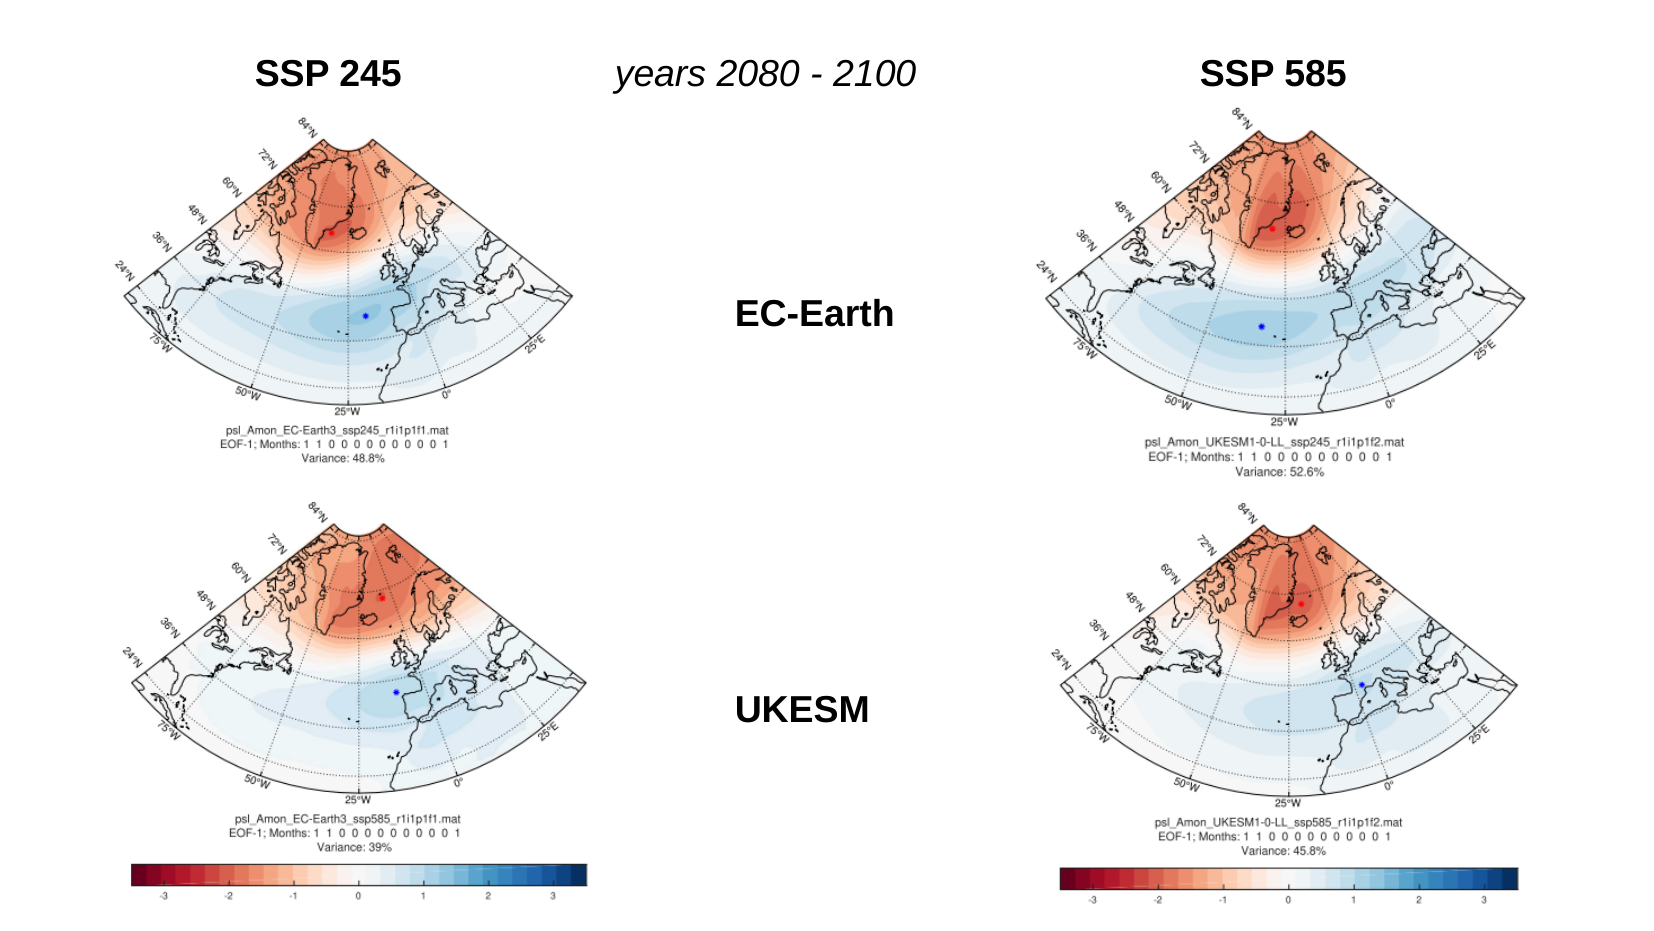

SSP 245
years 2080 - 2100
SSP 585
EC-Earth
UKESM